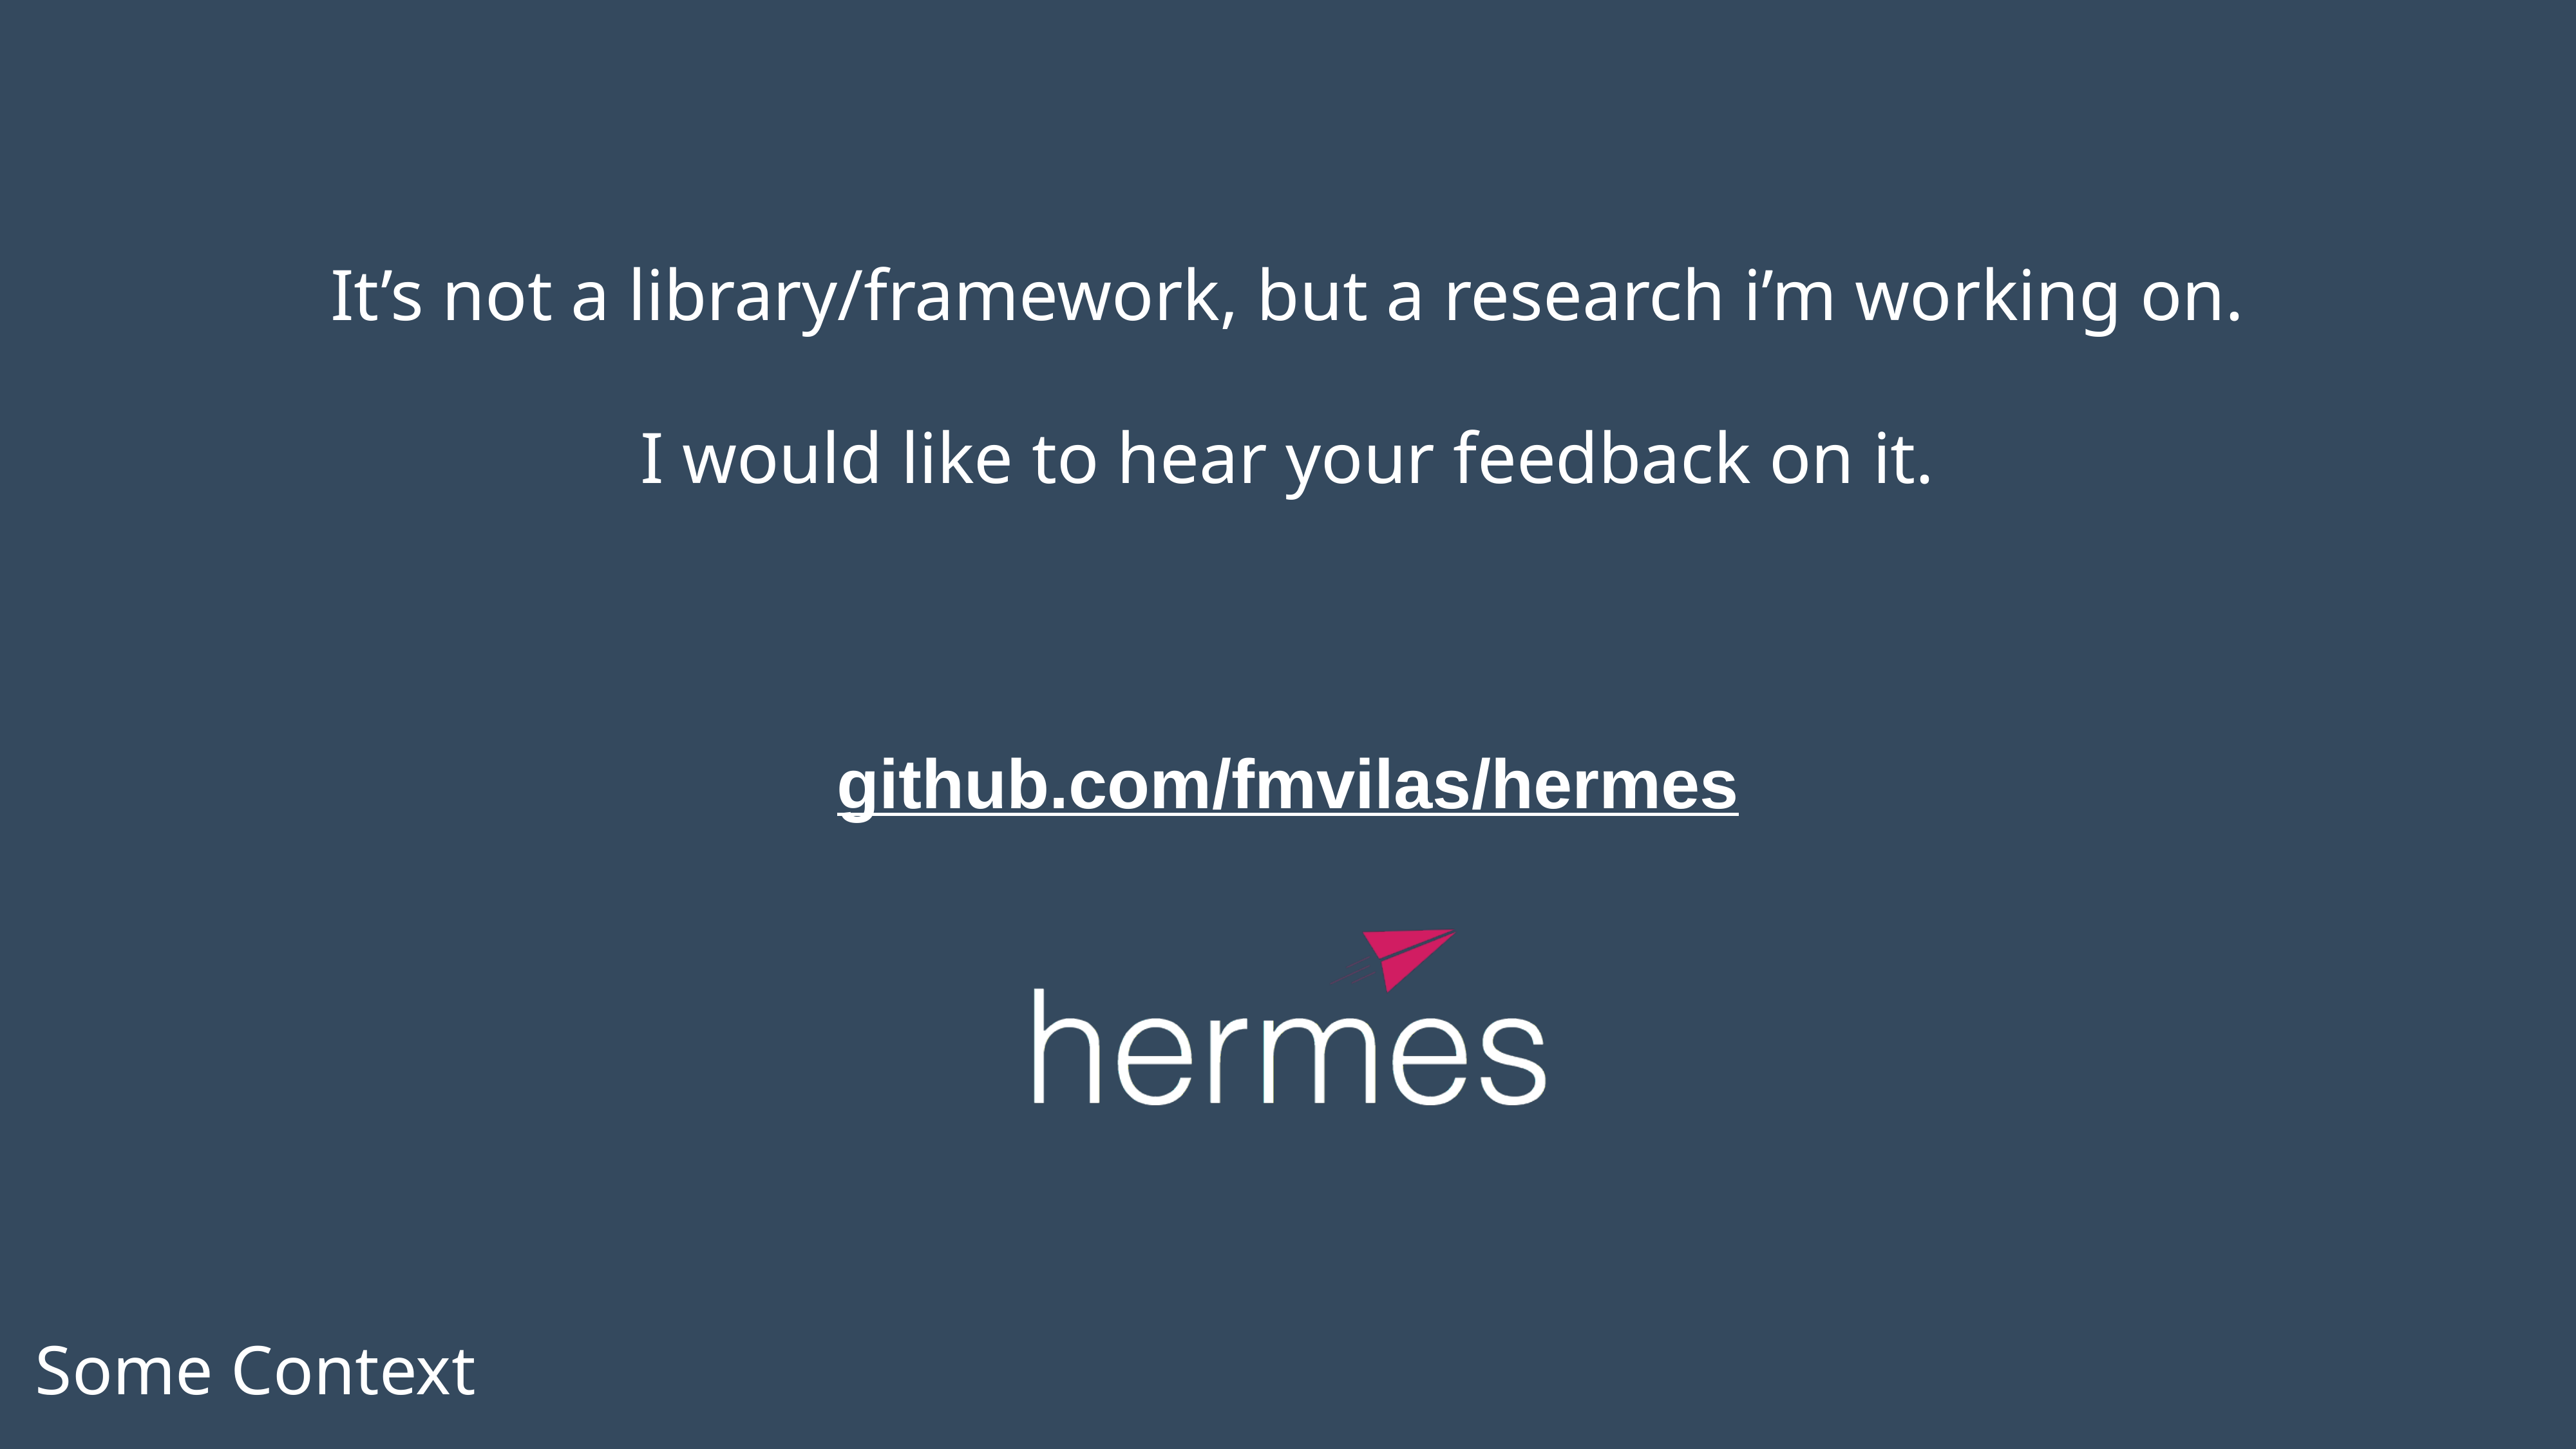

It’s not a library/framework, but a research i’m working on.
I would like to hear your feedback on it.
github.com/fmvilas/hermes
Some Context